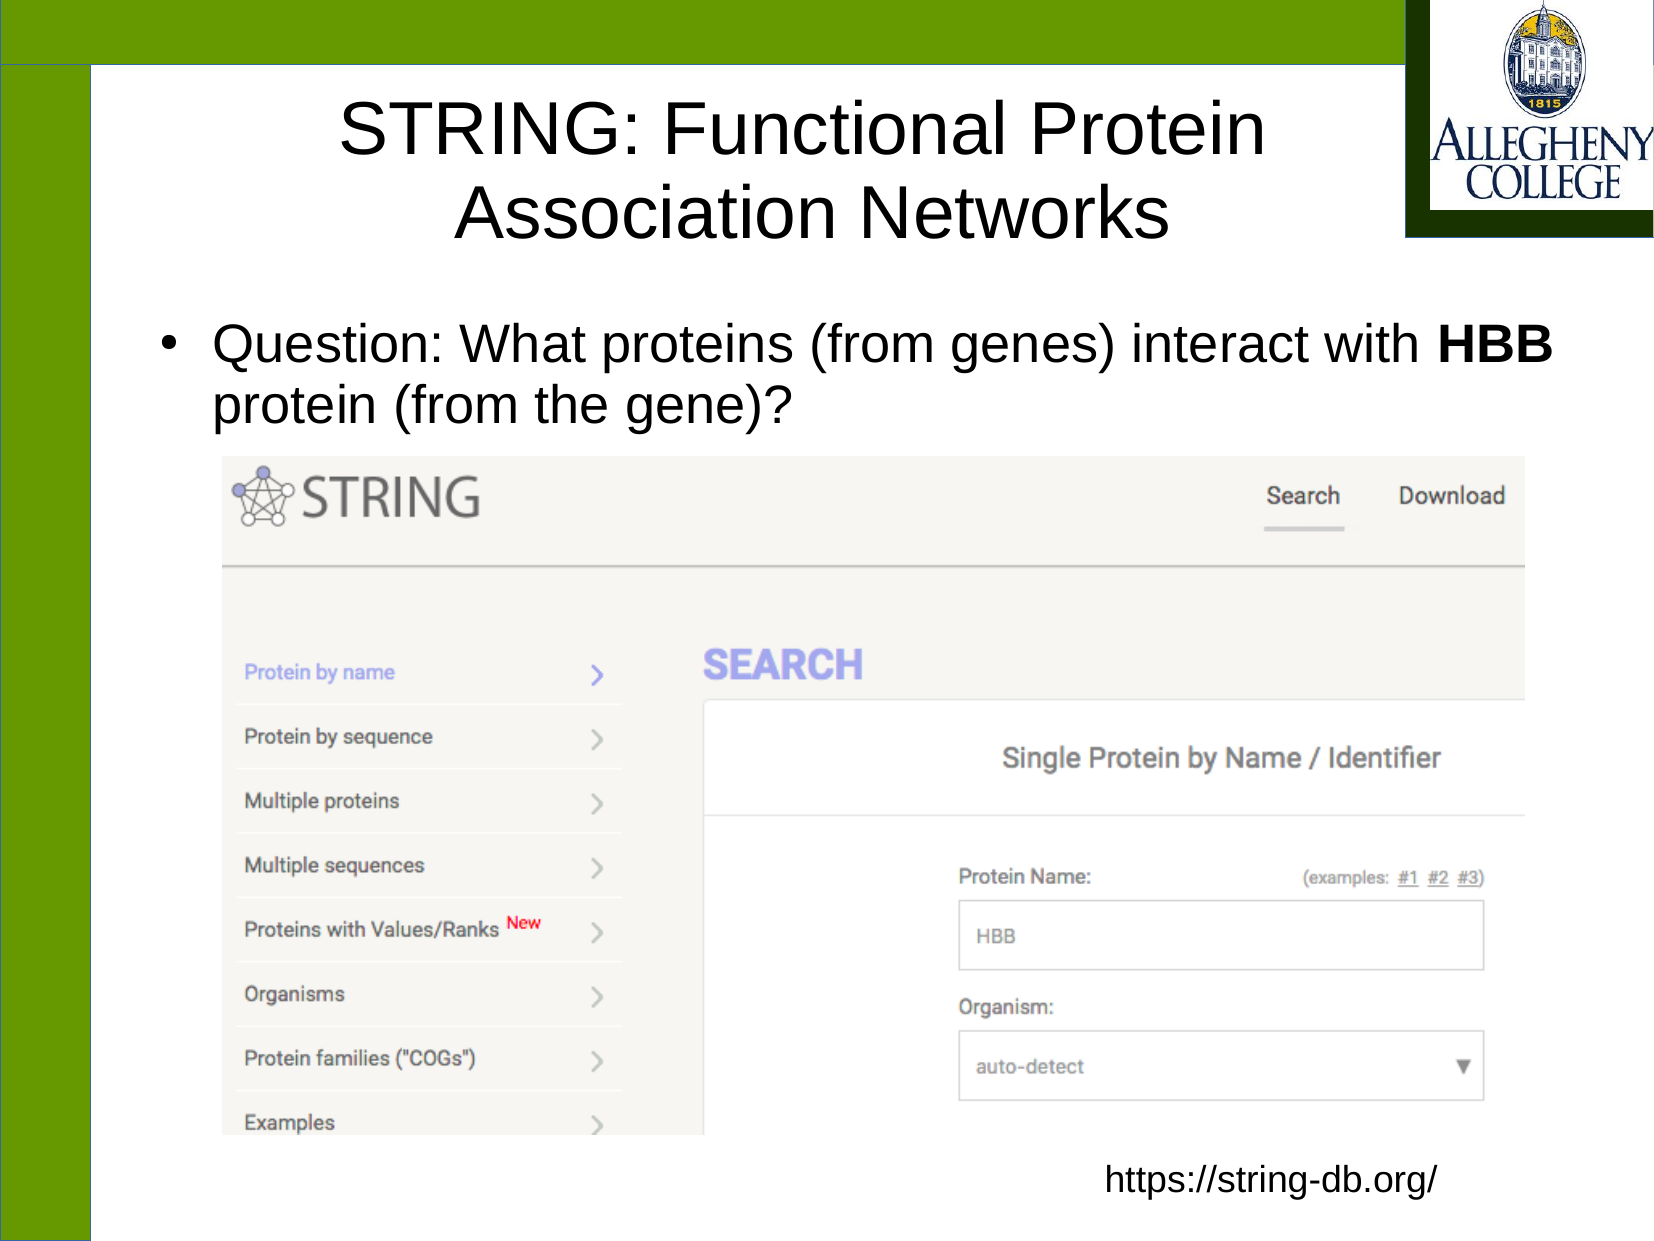

STRING: Functional Protein
Association Networks
# Question: What proteins (from genes) interact with HBB protein (from the gene)?
https://string-db.org/